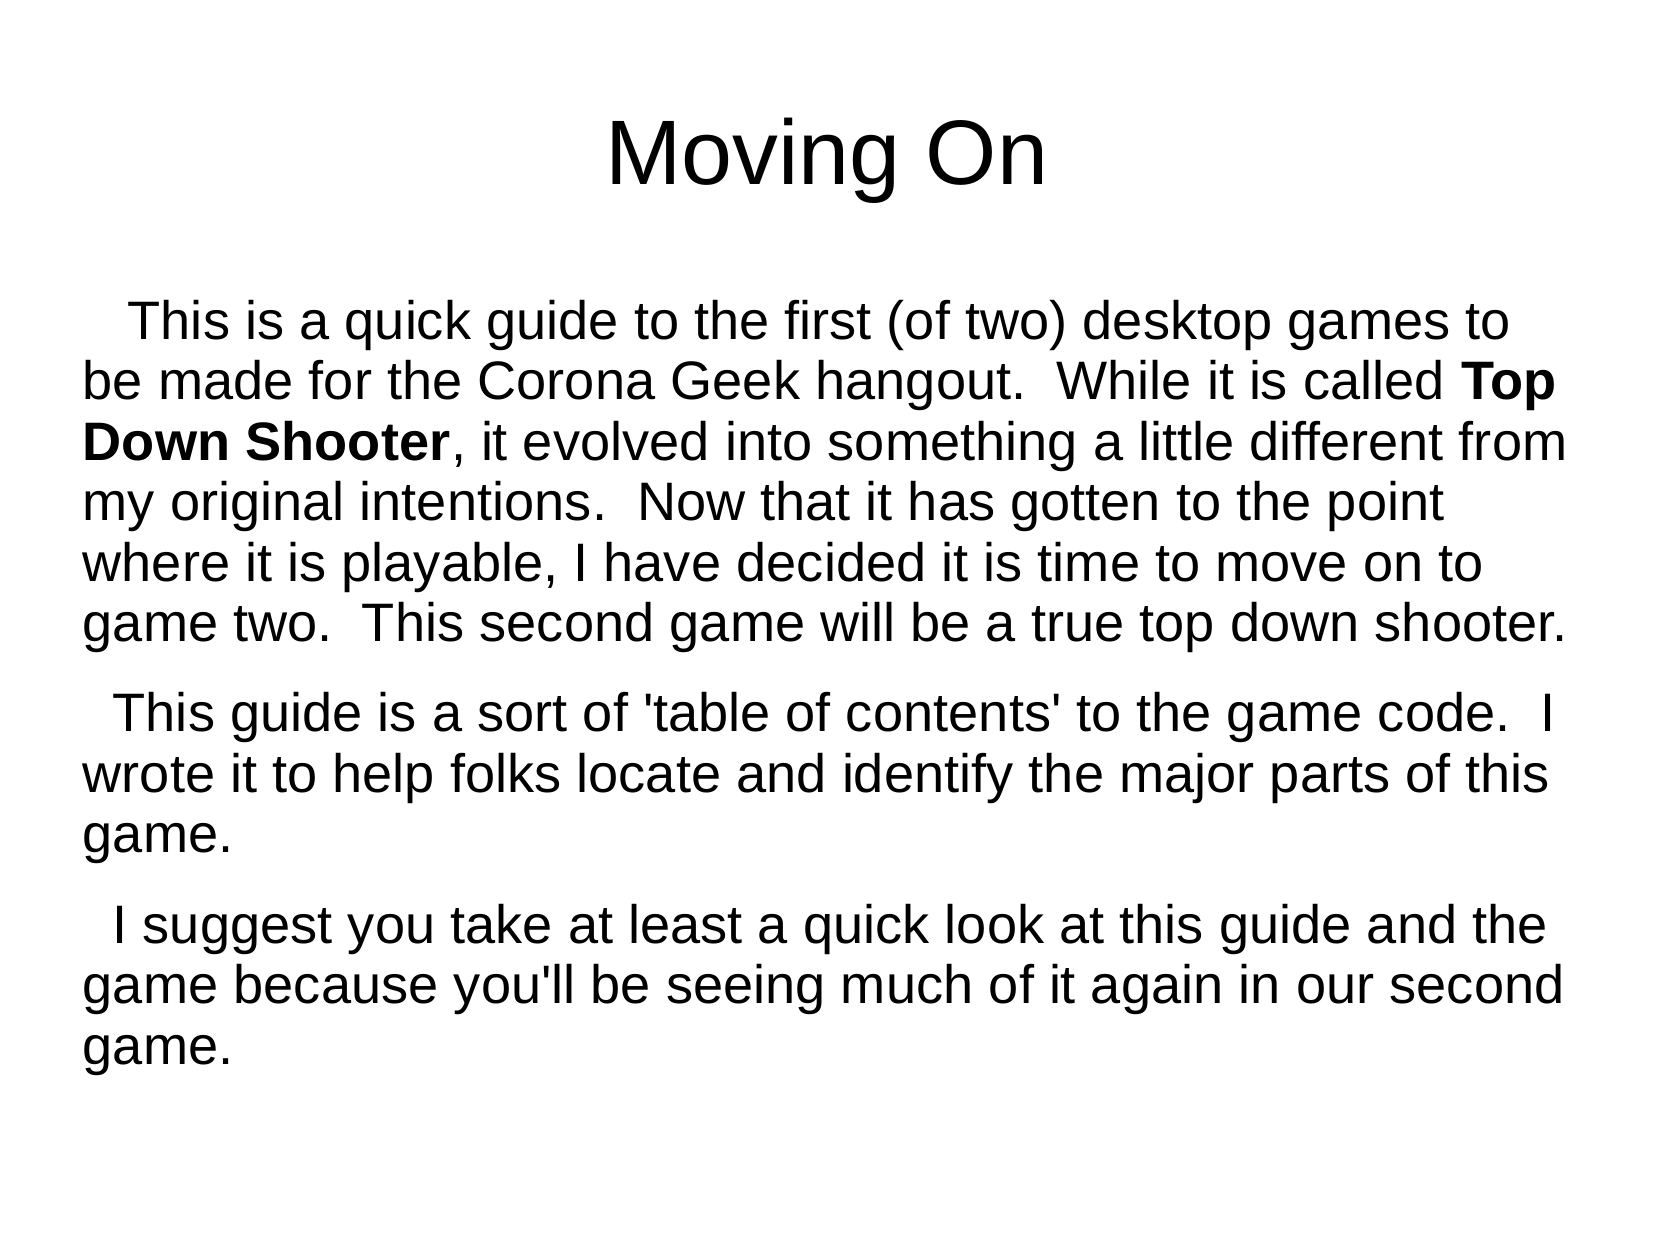

# Moving On
 This is a quick guide to the first (of two) desktop games to be made for the Corona Geek hangout. While it is called Top Down Shooter, it evolved into something a little different from my original intentions. Now that it has gotten to the point where it is playable, I have decided it is time to move on to game two. This second game will be a true top down shooter.
 This guide is a sort of 'table of contents' to the game code. I wrote it to help folks locate and identify the major parts of this game.
 I suggest you take at least a quick look at this guide and the game because you'll be seeing much of it again in our second game.